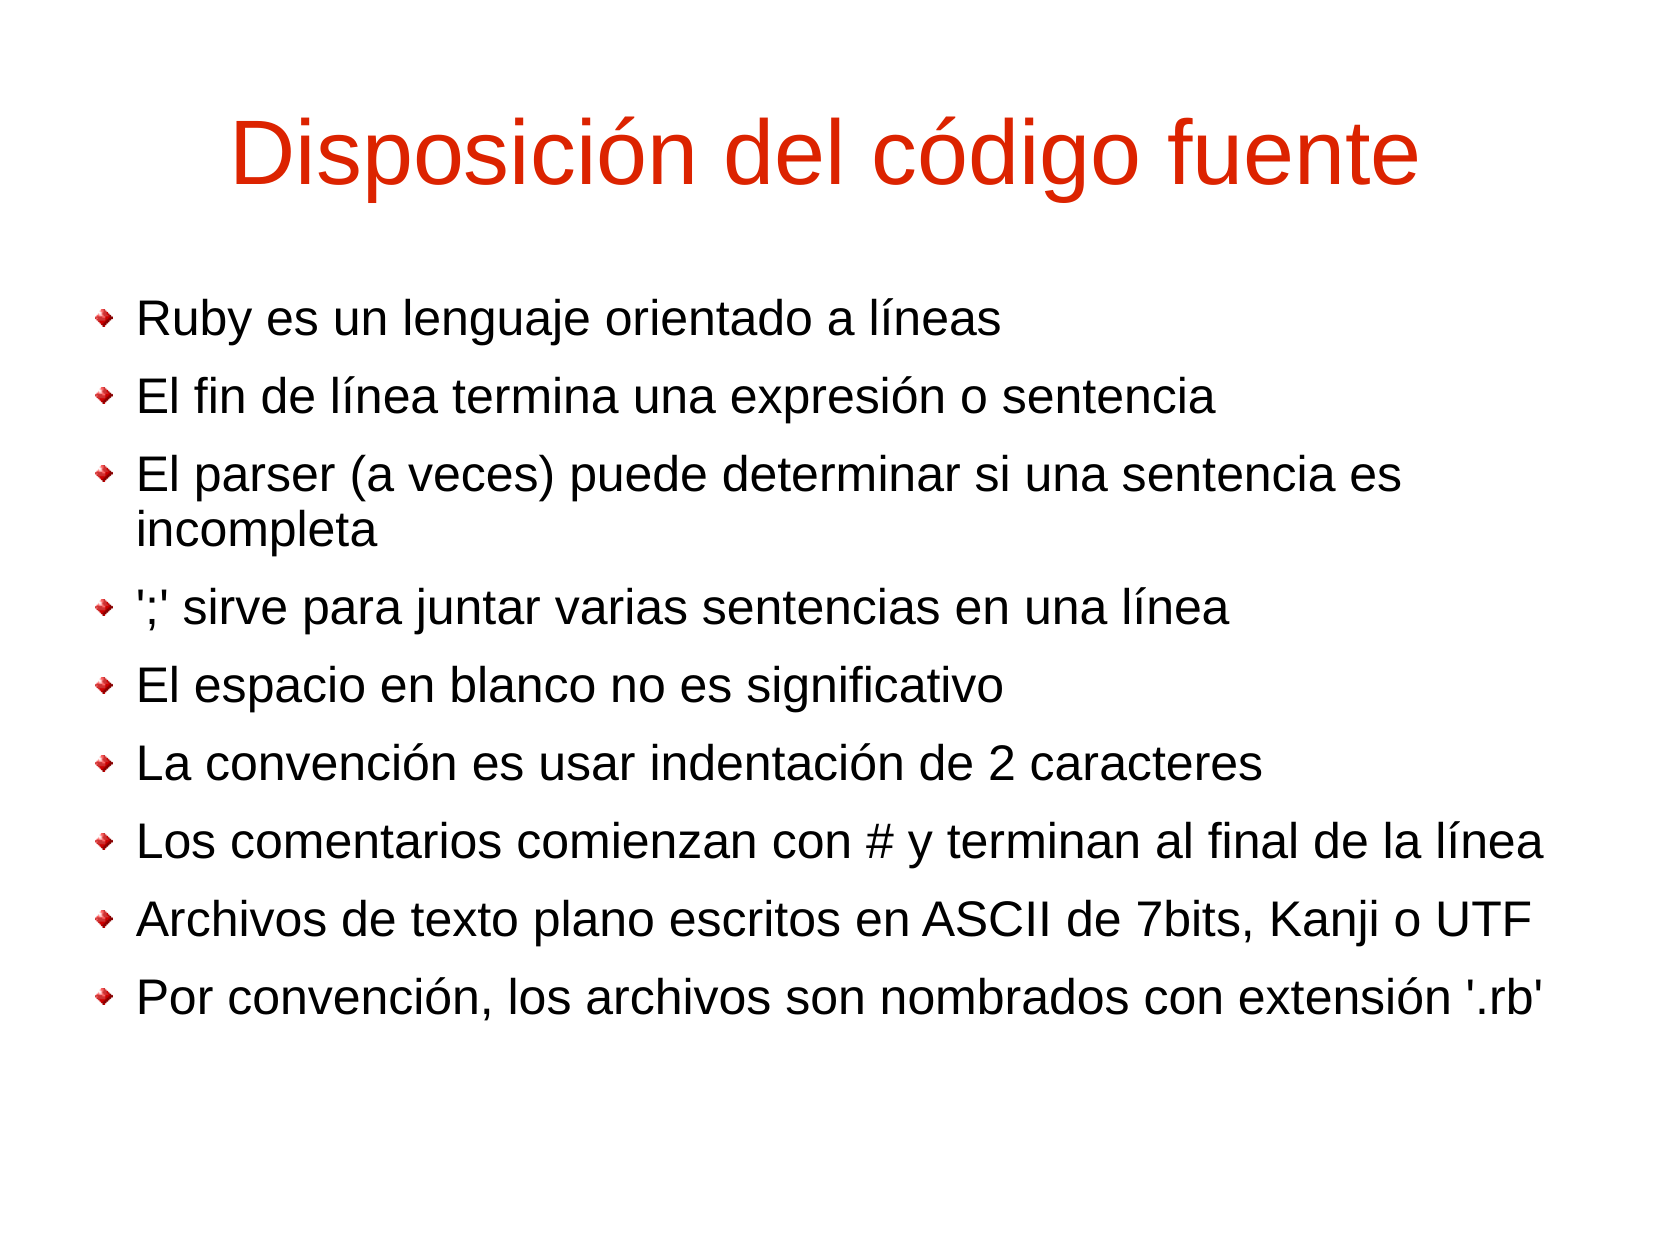

# Disposición del código fuente
Ruby es un lenguaje orientado a líneas
El fin de línea termina una expresión o sentencia
El parser (a veces) puede determinar si una sentencia es incompleta
';' sirve para juntar varias sentencias en una línea
El espacio en blanco no es significativo
La convención es usar indentación de 2 caracteres
Los comentarios comienzan con # y terminan al final de la línea
Archivos de texto plano escritos en ASCII de 7bits, Kanji o UTF
Por convención, los archivos son nombrados con extensión '.rb'